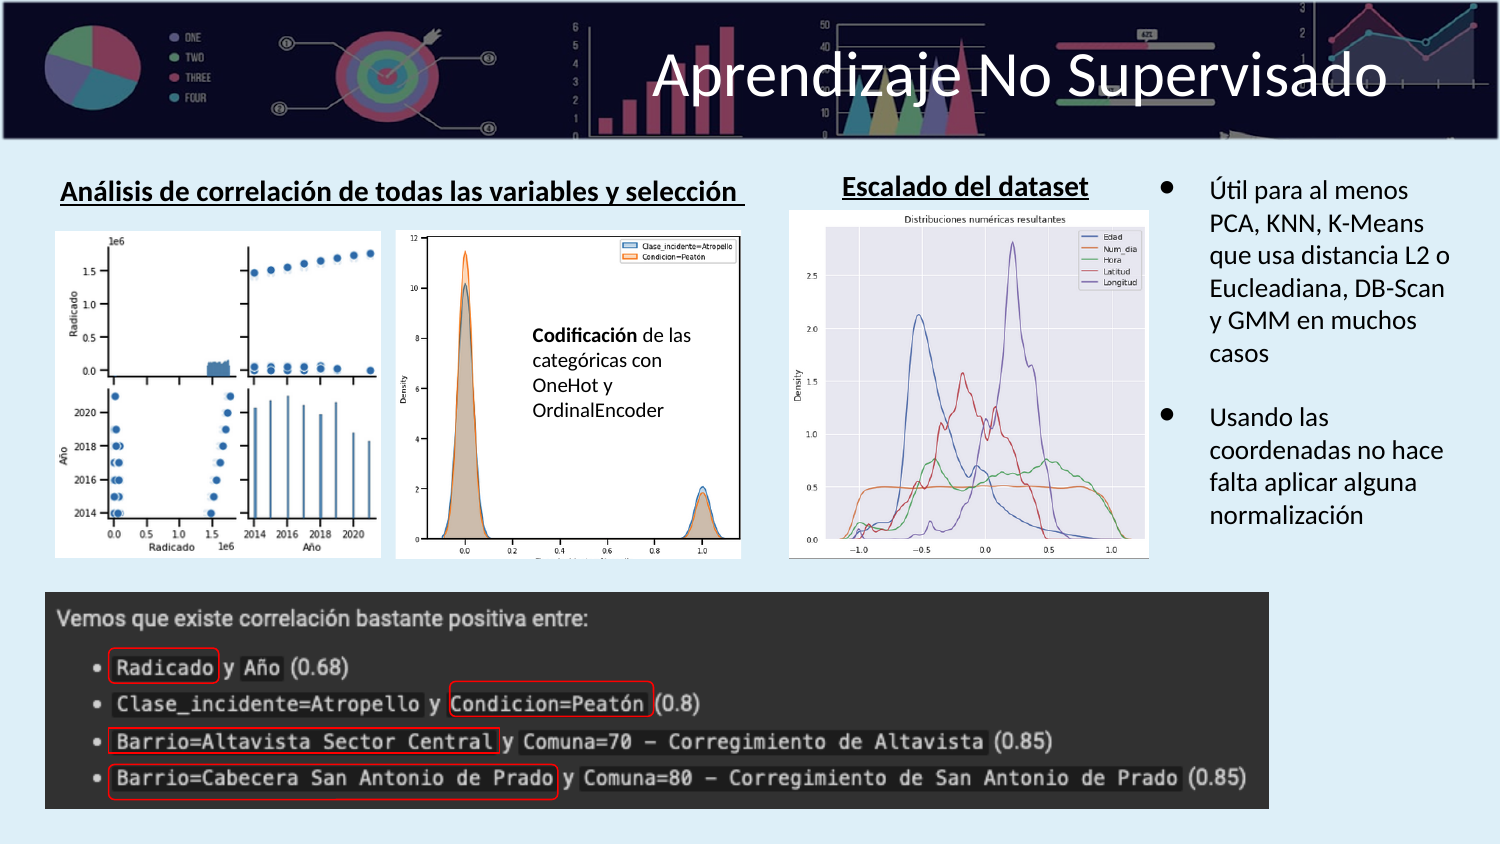

# Aprendizaje No Supervisado
Escalado del dataset
Análisis de correlación de todas las variables y selección
Útil para al menos PCA, KNN, K-Means que usa distancia L2 o Eucleadiana, DB-Scan y GMM en muchos casos
Codificación de las categóricas con OneHot y OrdinalEncoder
Usando las coordenadas no hace falta aplicar alguna normalización